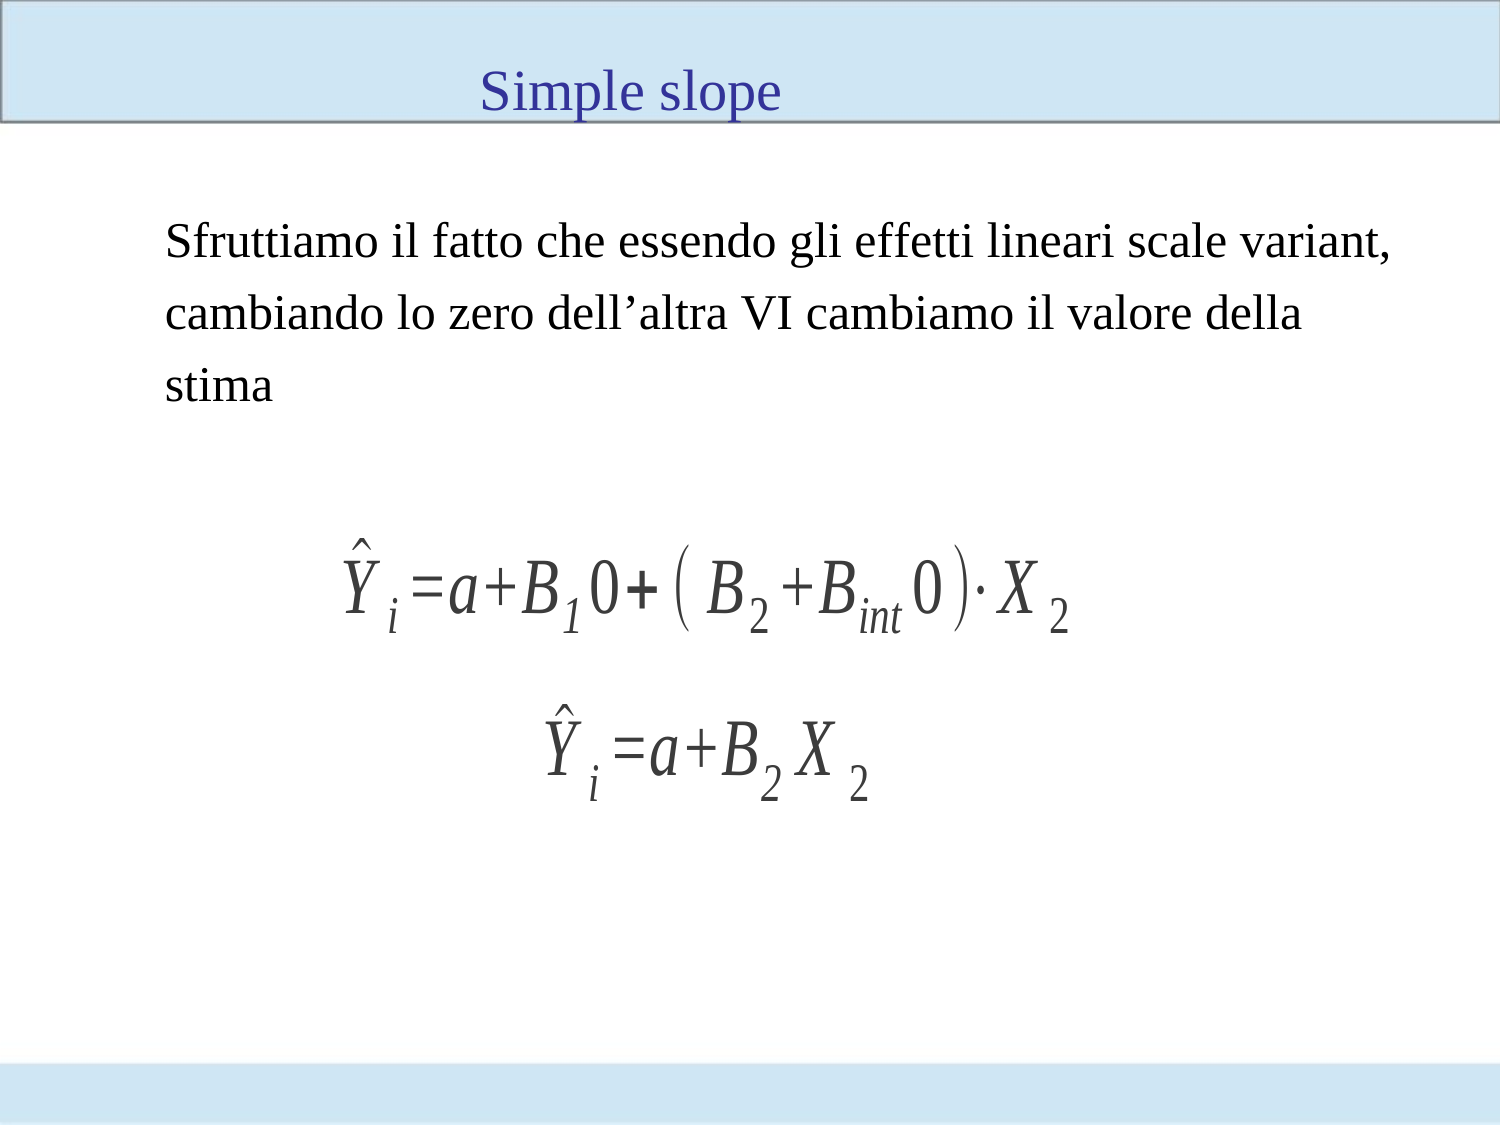

# Simple slope
Sfruttiamo il fatto che essendo gli effetti lineari scale variant, cambiando lo zero dell’altra VI cambiamo il valore della stima